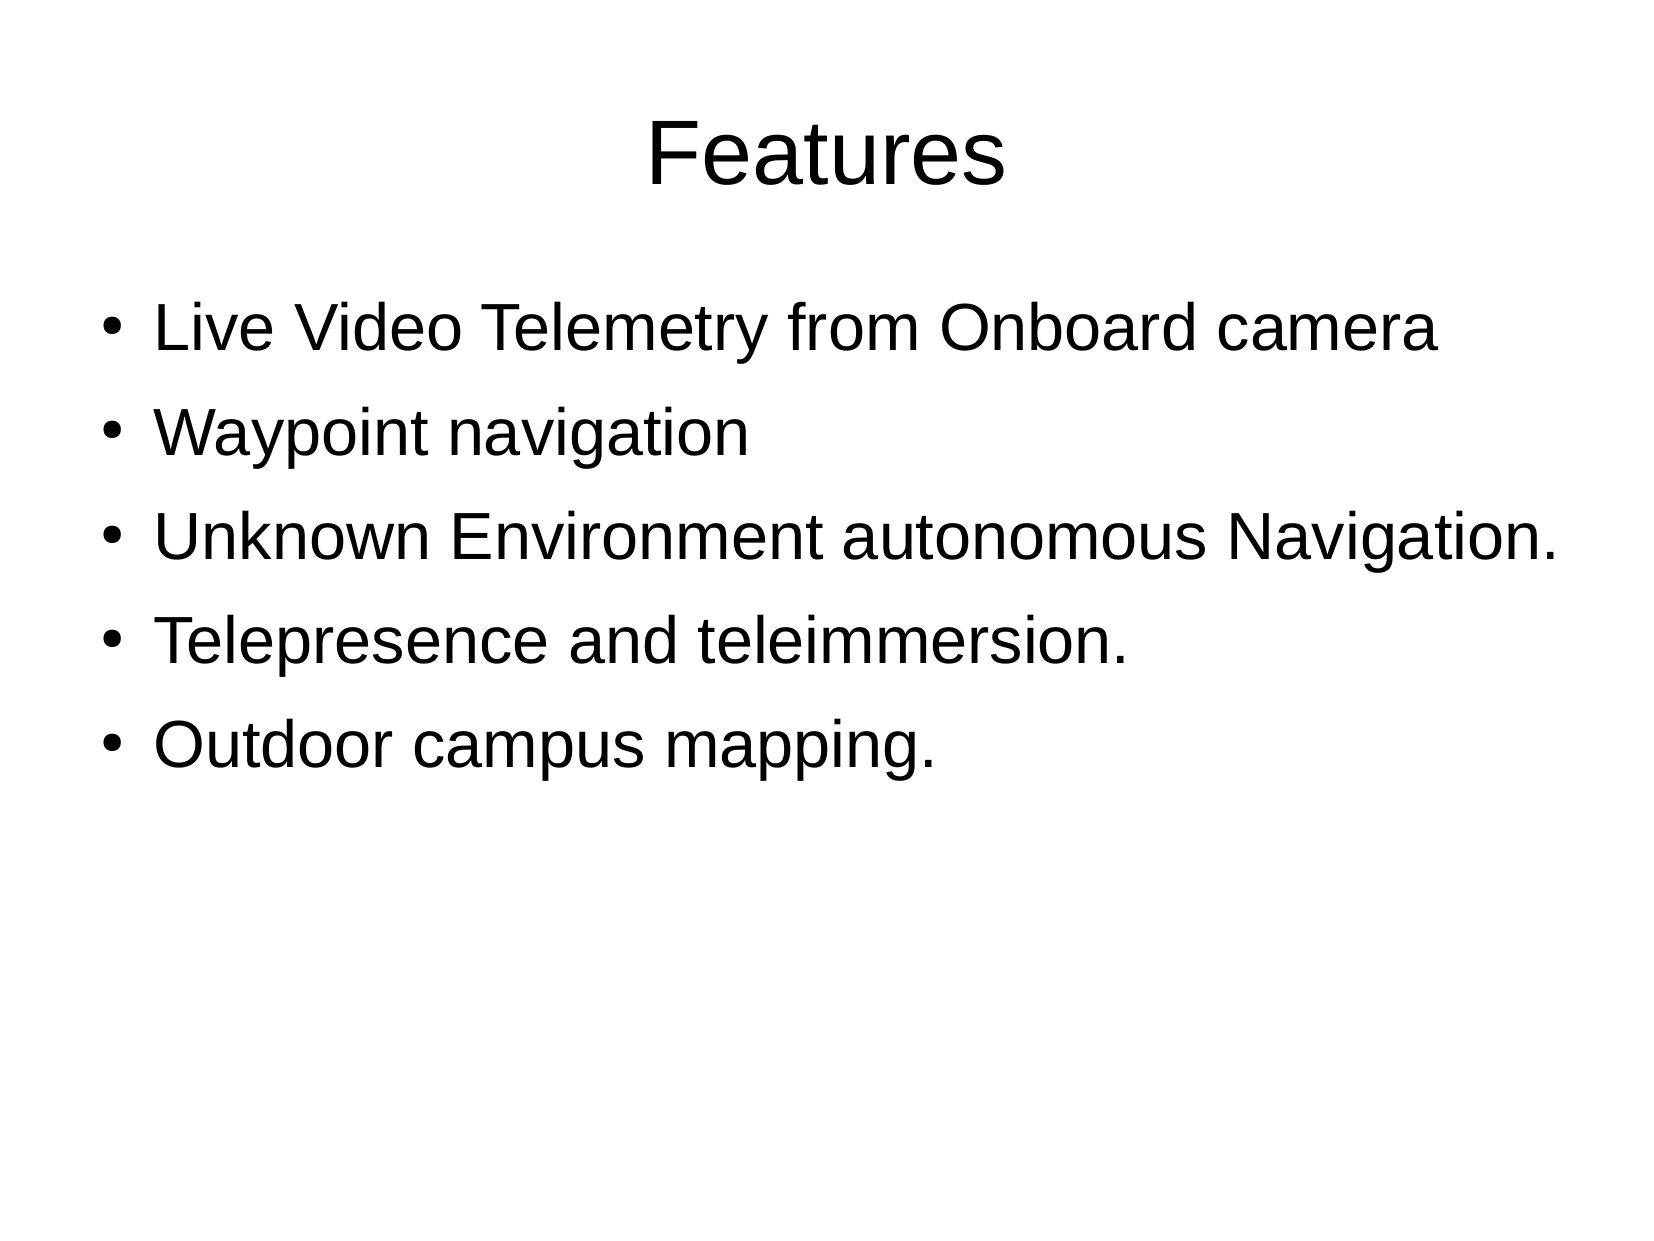

# Features
Live Video Telemetry from Onboard camera
Waypoint navigation
Unknown Environment autonomous Navigation.
Telepresence and teleimmersion.
Outdoor campus mapping.